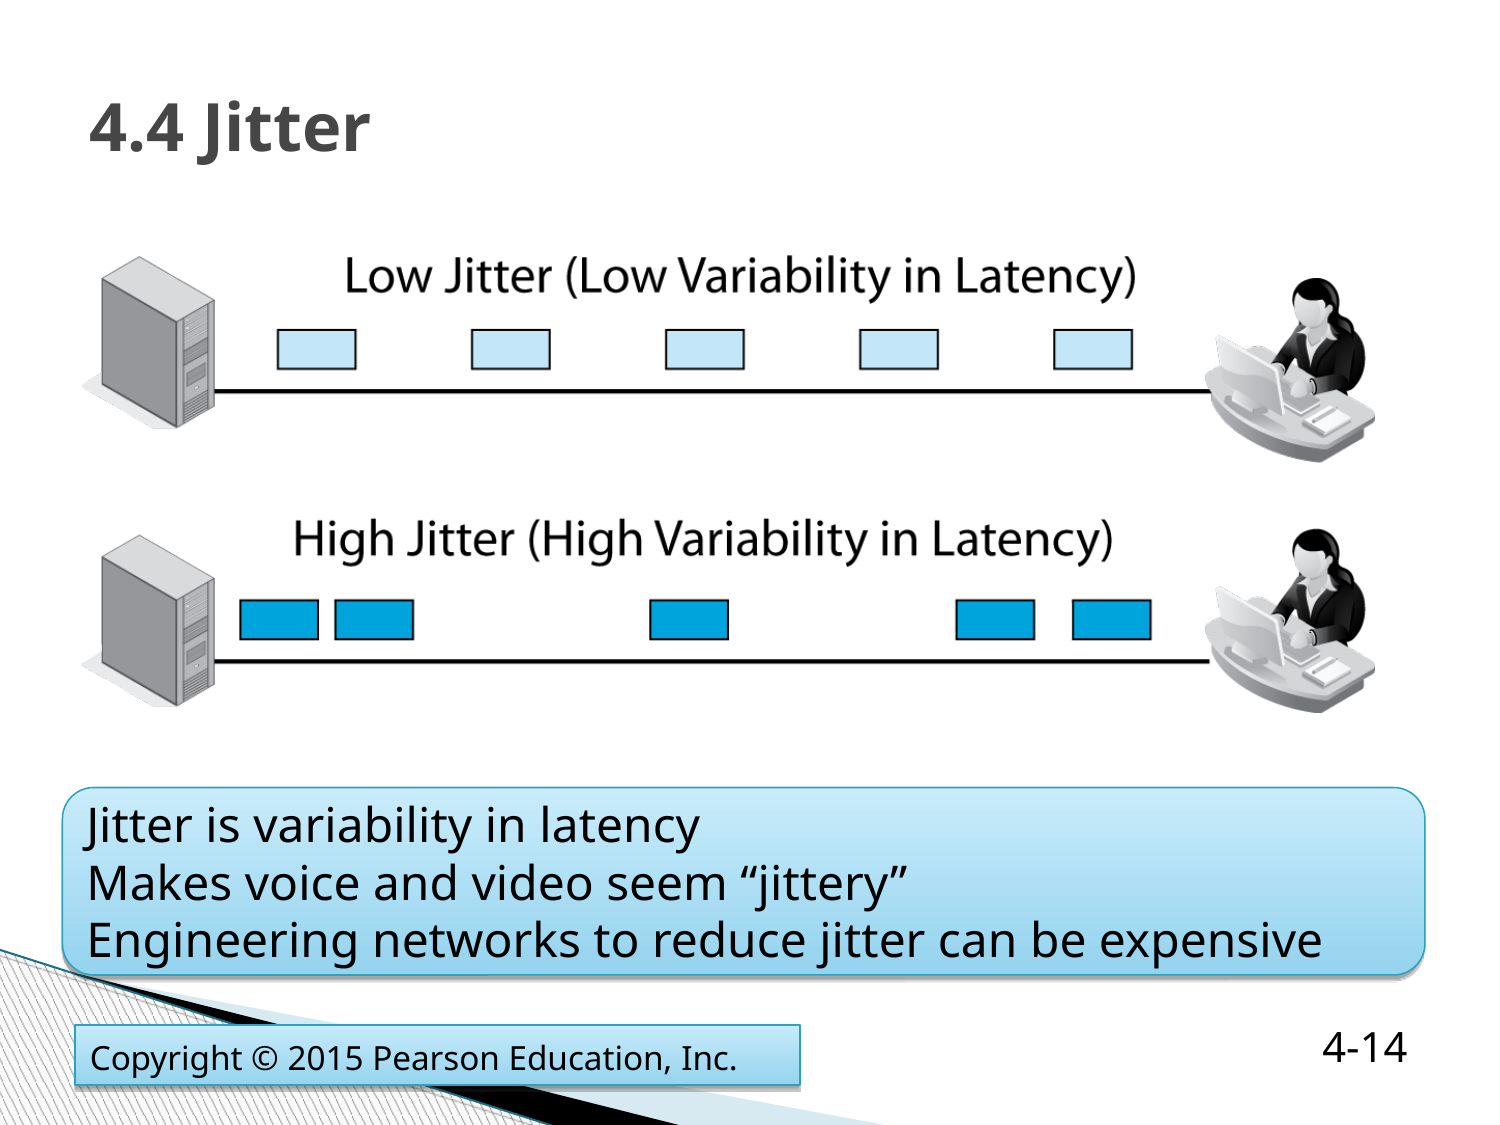

# 4.4 Jitter
Jitter is variability in latency
Makes voice and video seem “jittery”
Engineering networks to reduce jitter can be expensive
Copyright © 2015 Pearson Education, Inc.